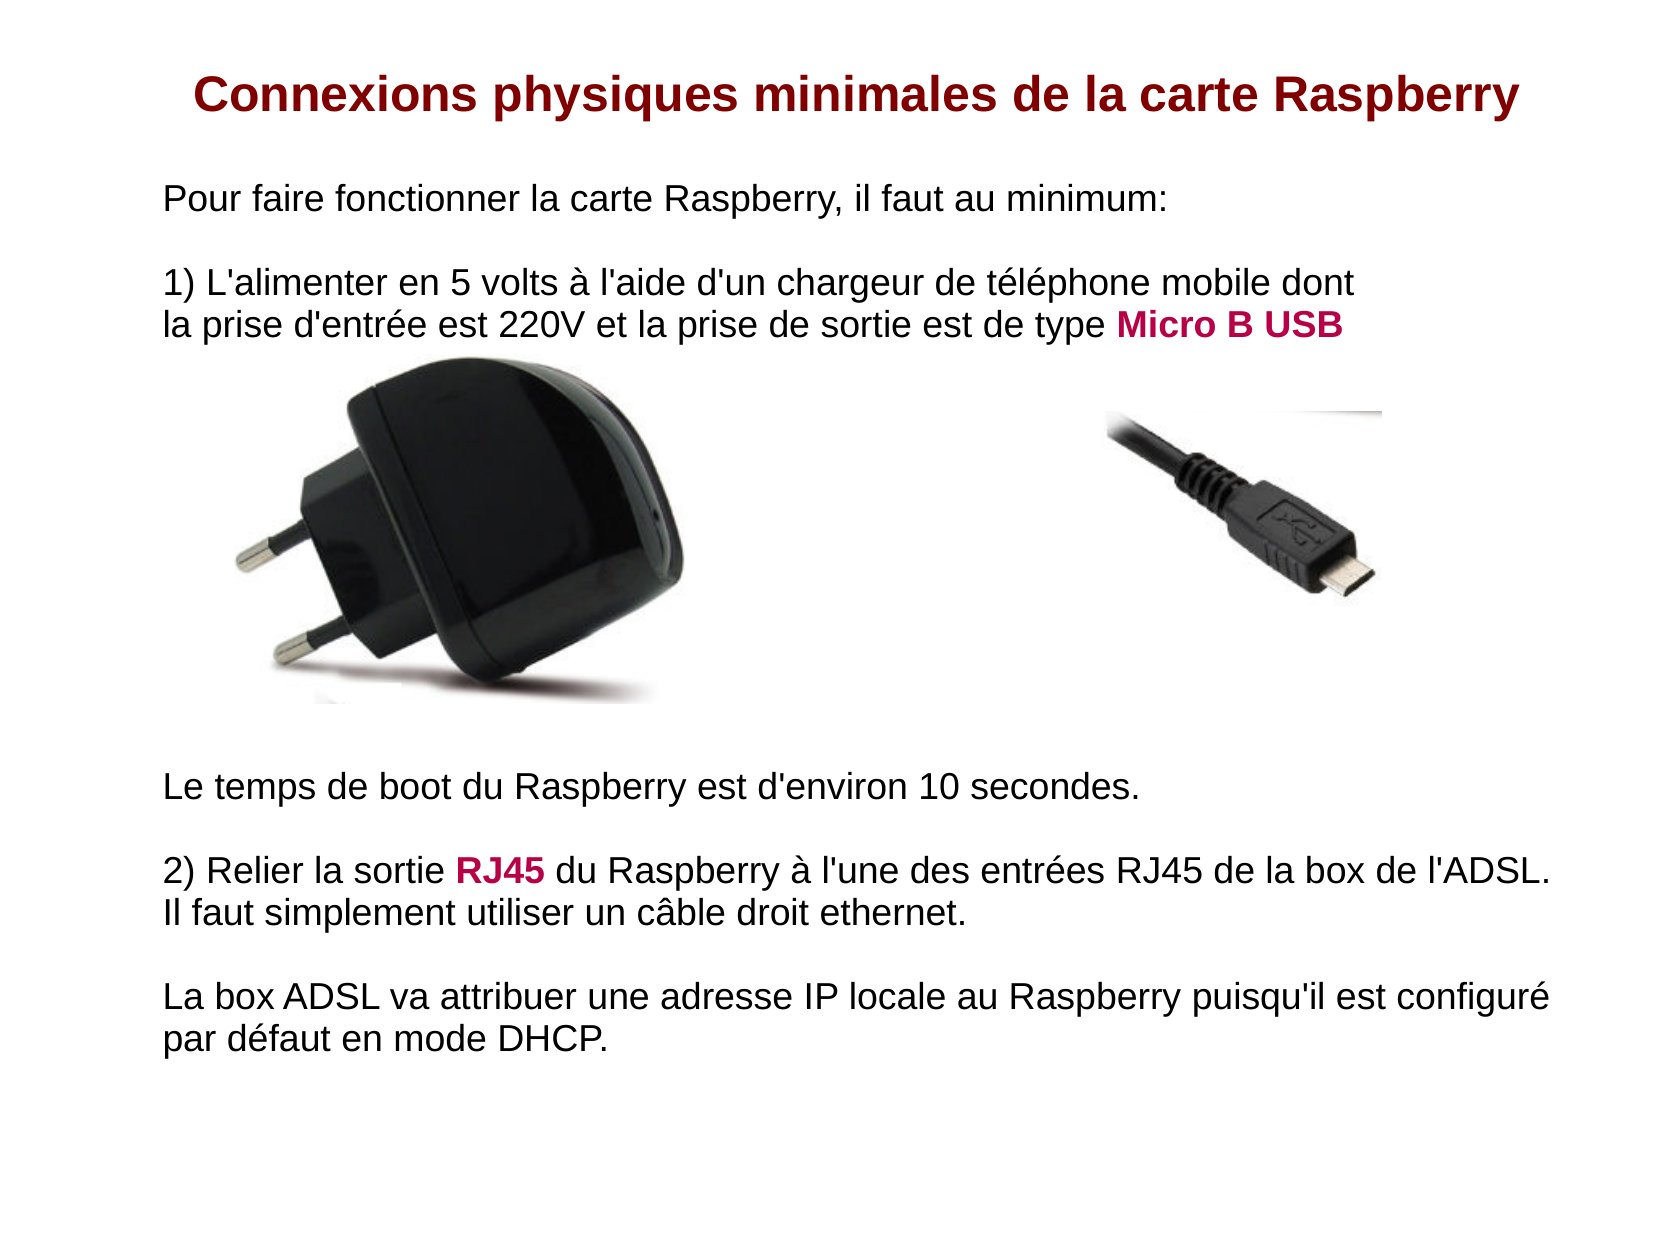

Connexions physiques minimales de la carte Raspberry
Pour faire fonctionner la carte Raspberry, il faut au minimum:
1) L'alimenter en 5 volts à l'aide d'un chargeur de téléphone mobile dont
la prise d'entrée est 220V et la prise de sortie est de type Micro B USB
Le temps de boot du Raspberry est d'environ 10 secondes.
2) Relier la sortie RJ45 du Raspberry à l'une des entrées RJ45 de la box de l'ADSL.
Il faut simplement utiliser un câble droit ethernet.
La box ADSL va attribuer une adresse IP locale au Raspberry puisqu'il est configuré
par défaut en mode DHCP.